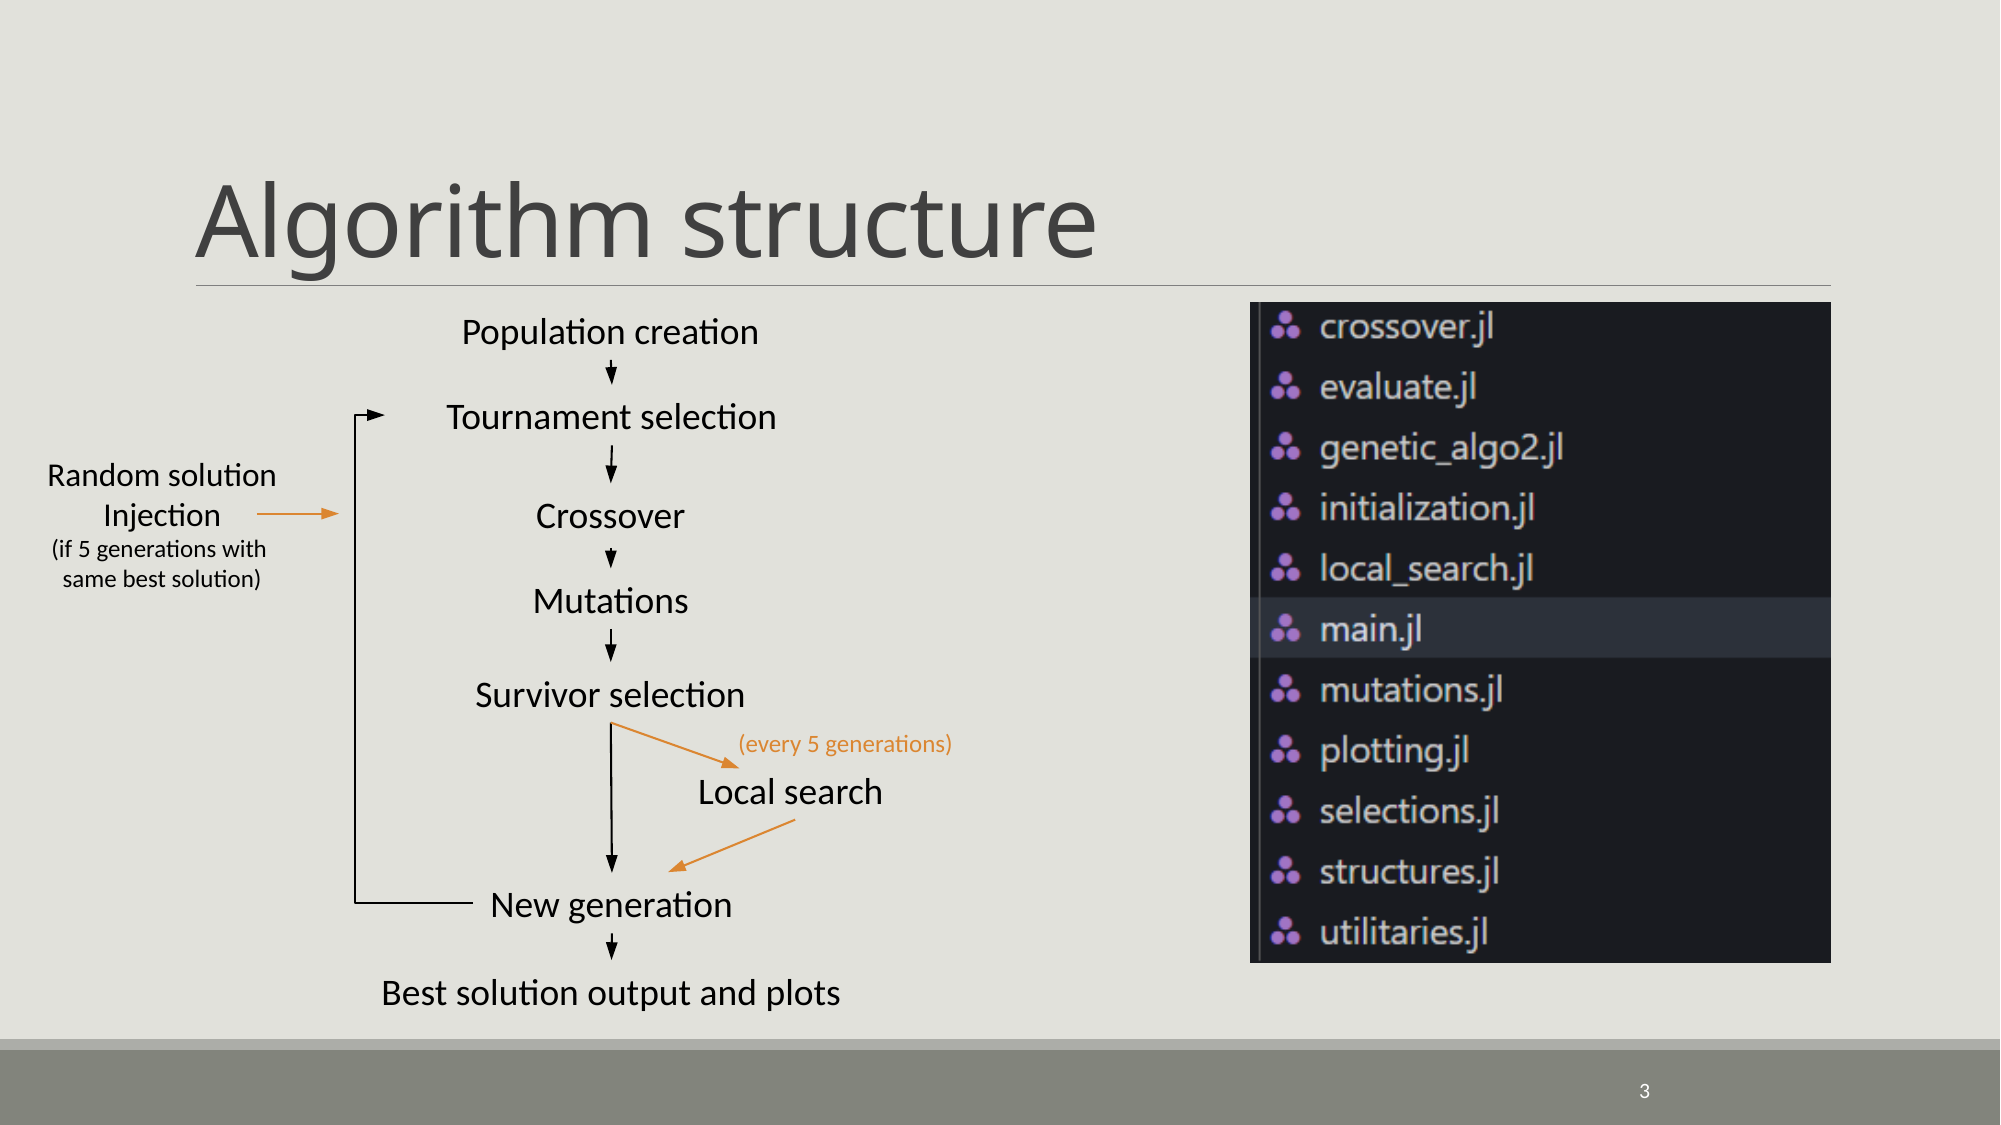

# Algorithm structure
Population creation
Tournament selection
Random solution
Injection
(if 5 generations with
same best solution)
Crossover
Mutations
Survivor selection
(every 5 generations)
Local search
New generation
Best solution output and plots